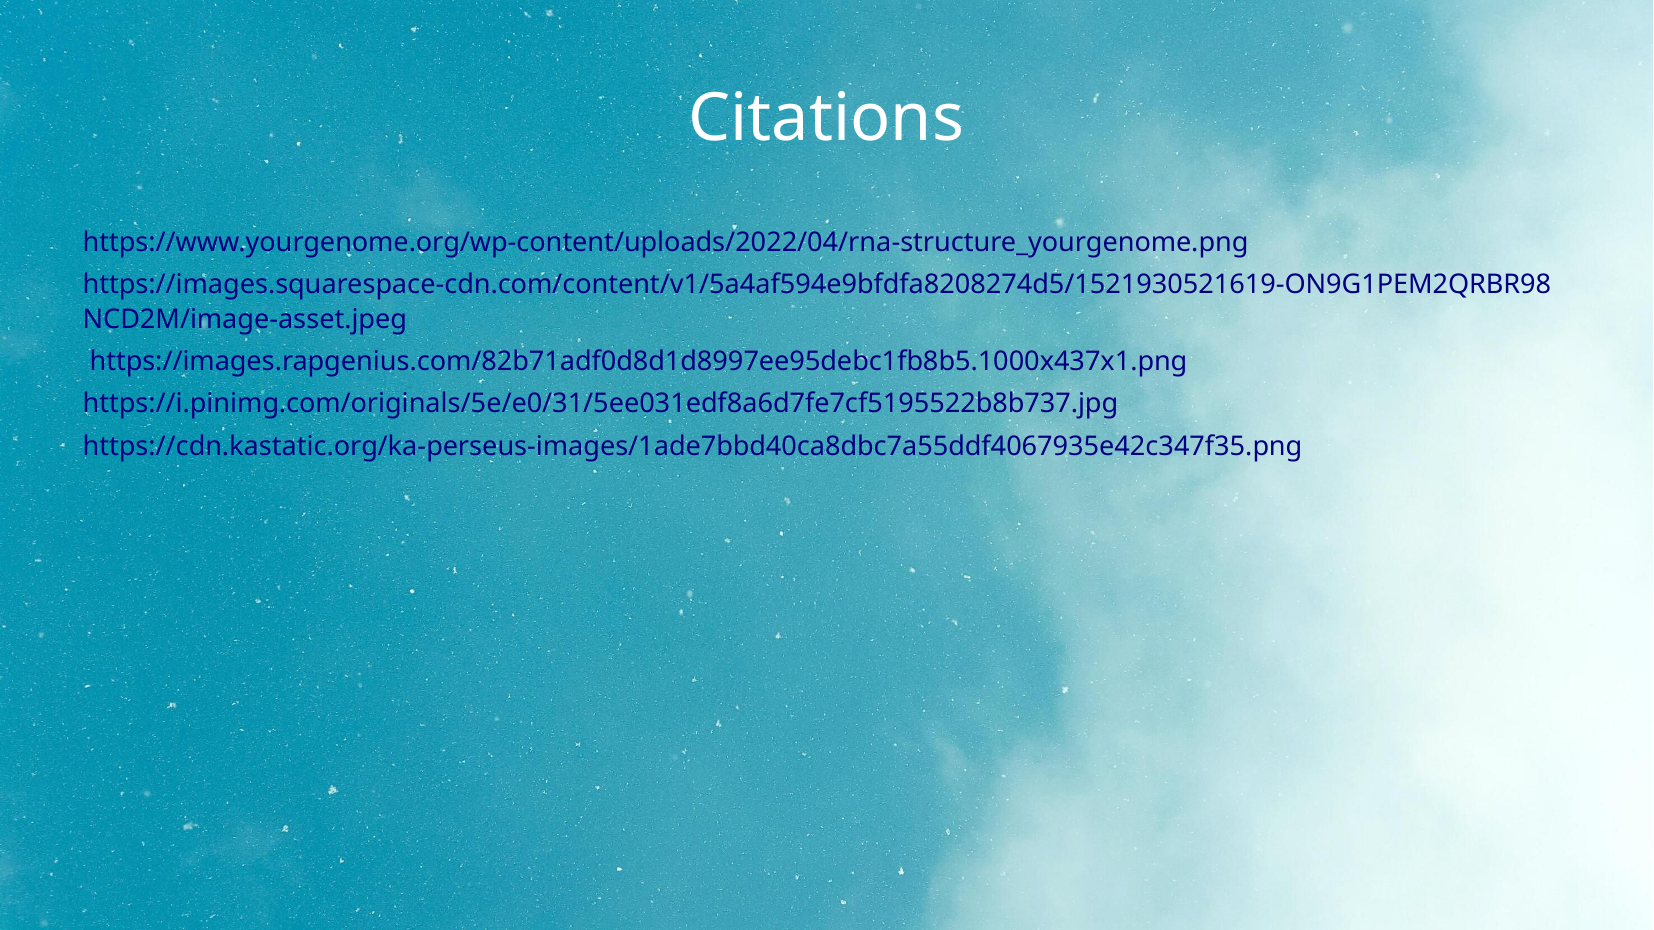

# Citations
https://www.yourgenome.org/wp-content/uploads/2022/04/rna-structure_yourgenome.png
https://images.squarespace-cdn.com/content/v1/5a4af594e9bfdfa8208274d5/1521930521619-ON9G1PEM2QRBR98NCD2M/image-asset.jpeg https://images.rapgenius.com/82b71adf0d8d1d8997ee95debc1fb8b5.1000x437x1.png
https://i.pinimg.com/originals/5e/e0/31/5ee031edf8a6d7fe7cf5195522b8b737.jpg
https://cdn.kastatic.org/ka-perseus-images/1ade7bbd40ca8dbc7a55ddf4067935e42c347f35.png